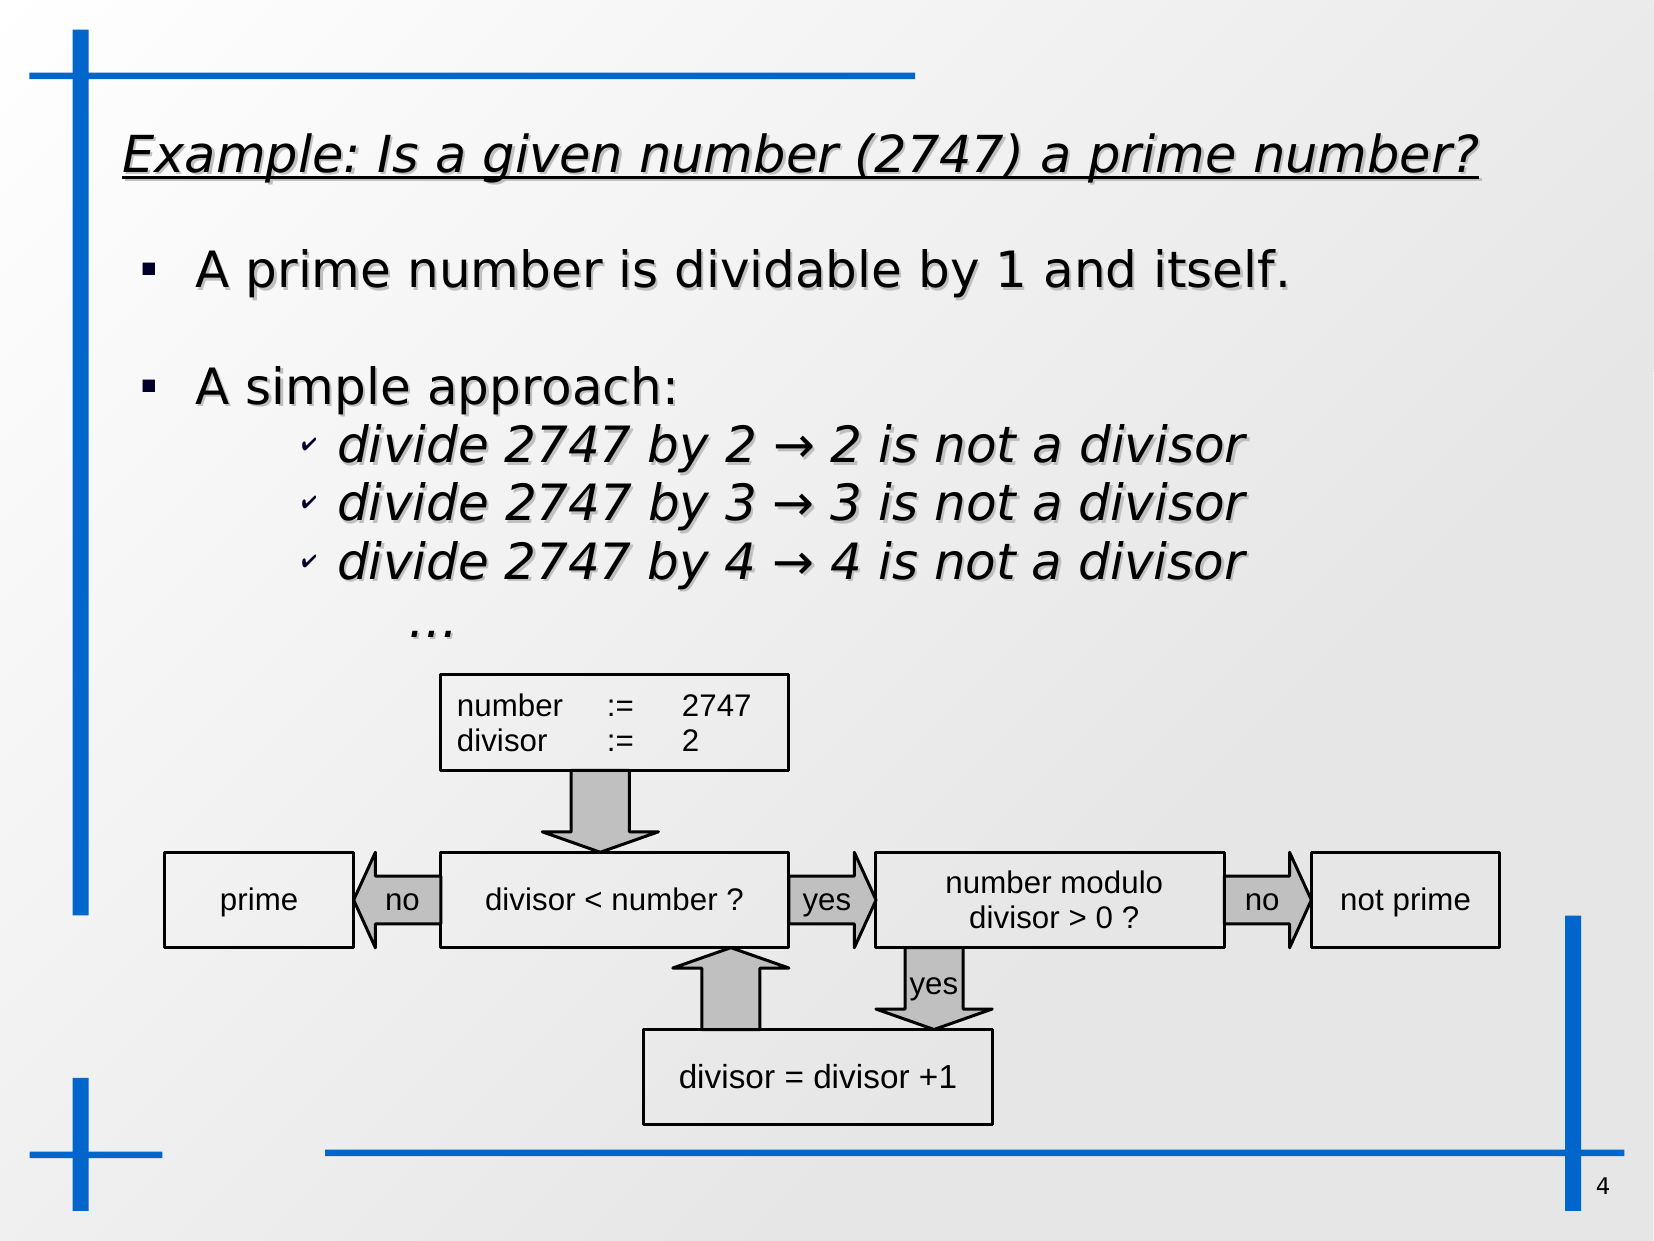

# Example: Is a given number (2747) a prime number?
A prime number is dividable by 1 and itself.
A simple approach:
divide 2747 by 2 → 2 is not a divisor
divide 2747 by 3 → 3 is not a divisor
divide 2747 by 4 → 4 is not a divisor
…
number 	:= 	2747
divisor 	:= 	2
prime
no
divisor < number ?
yes
 number modulo
 divisor > 0 ?
no
not prime
yes
divisor = divisor +1